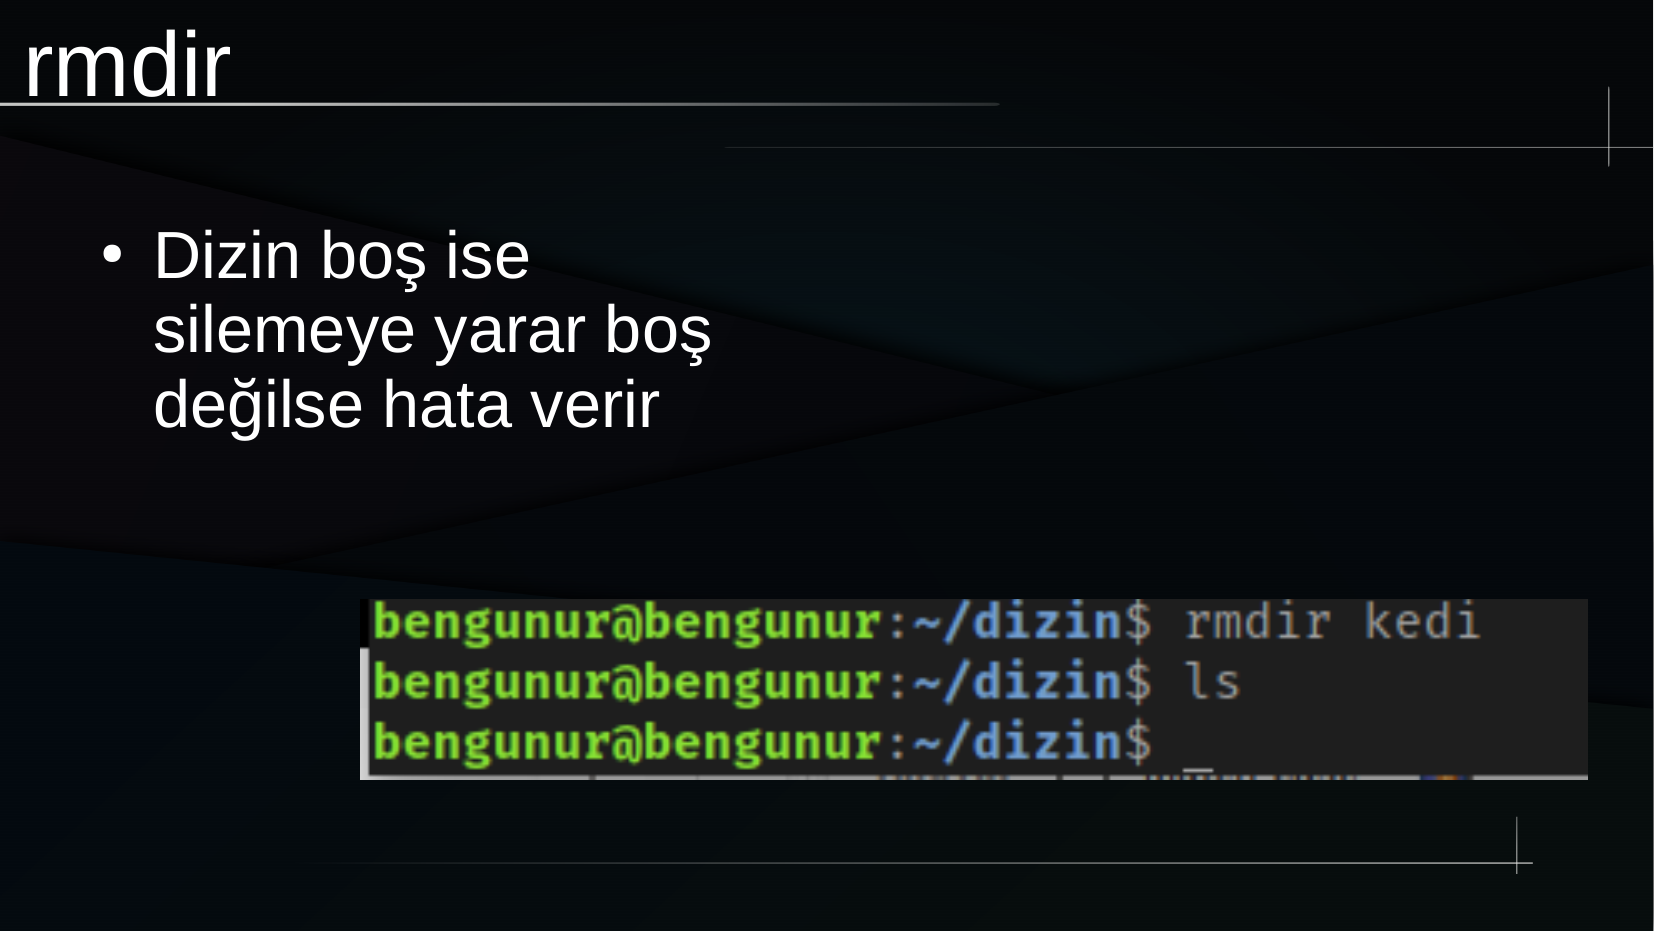

# rmdir
Dizin boş ise silemeye yarar boş değilse hata verir